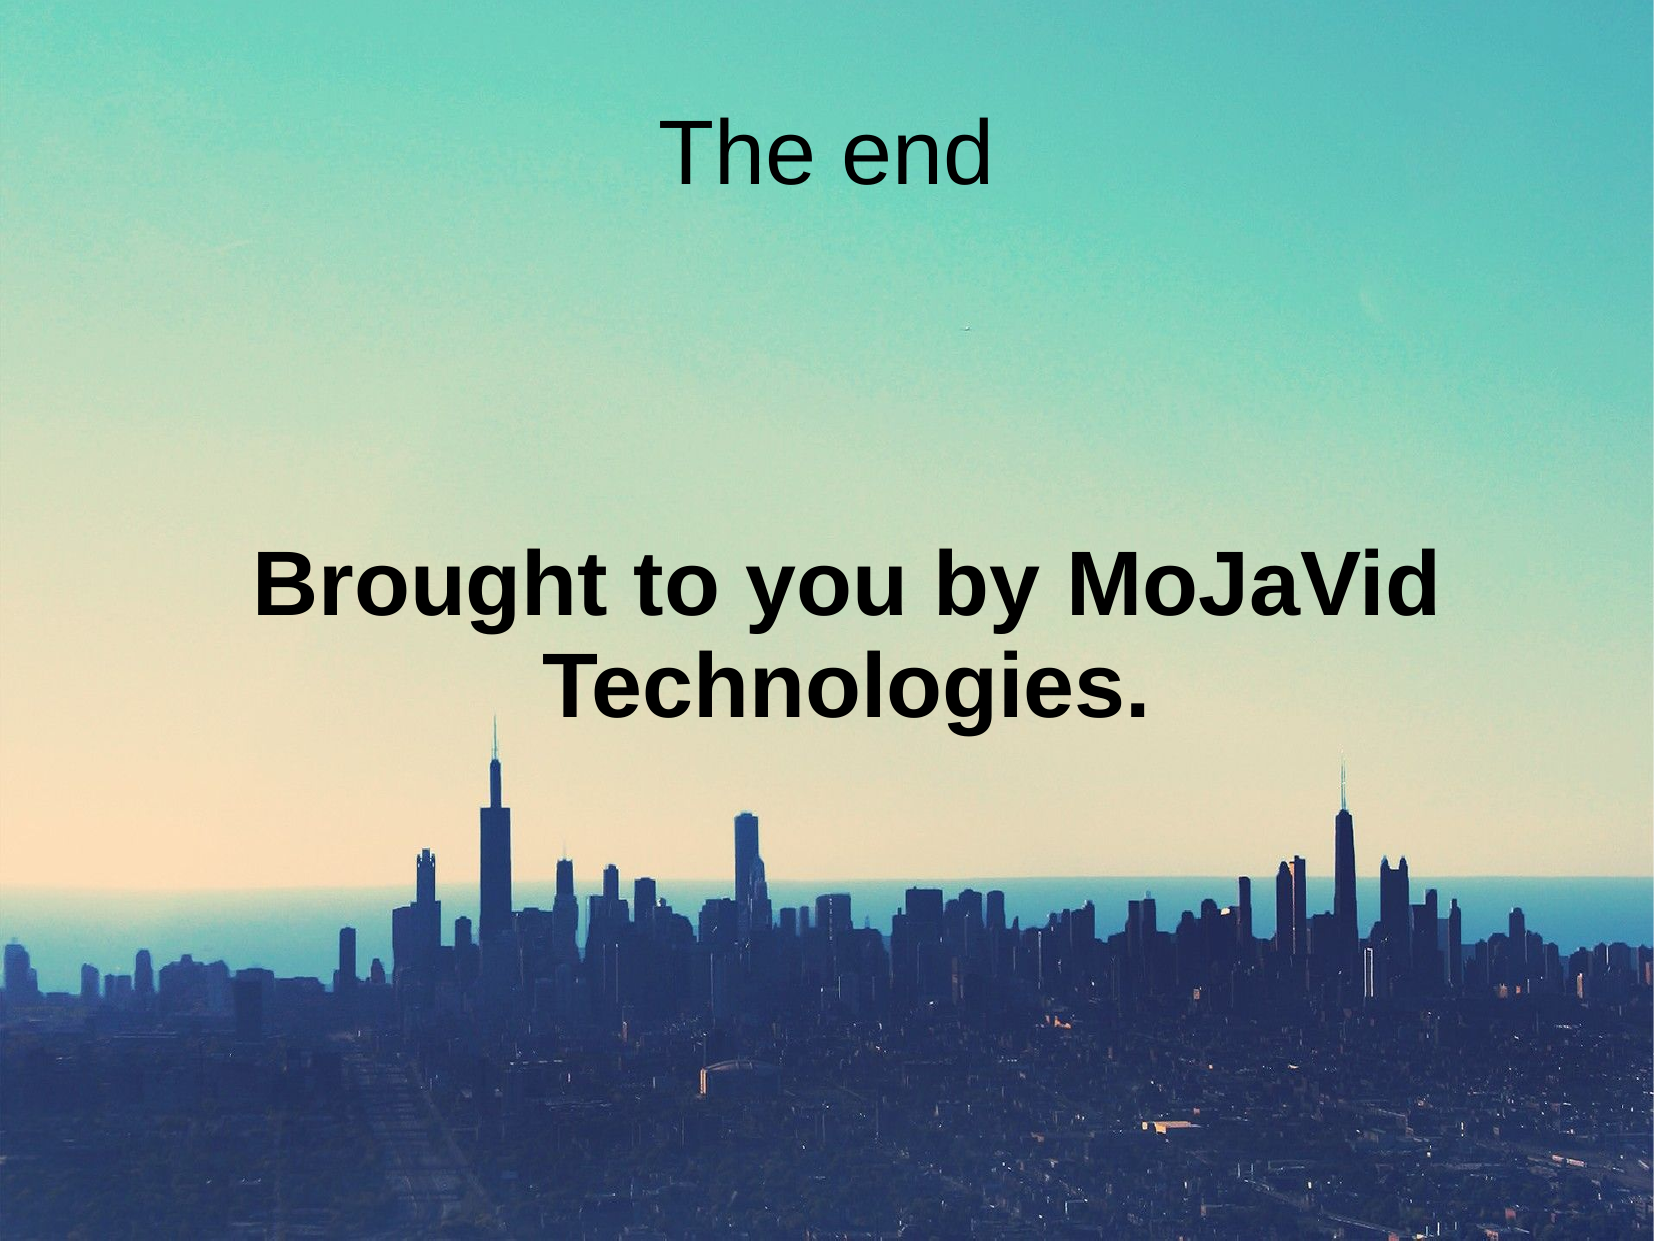

# The end
Brought to you by MoJaVid Technologies.